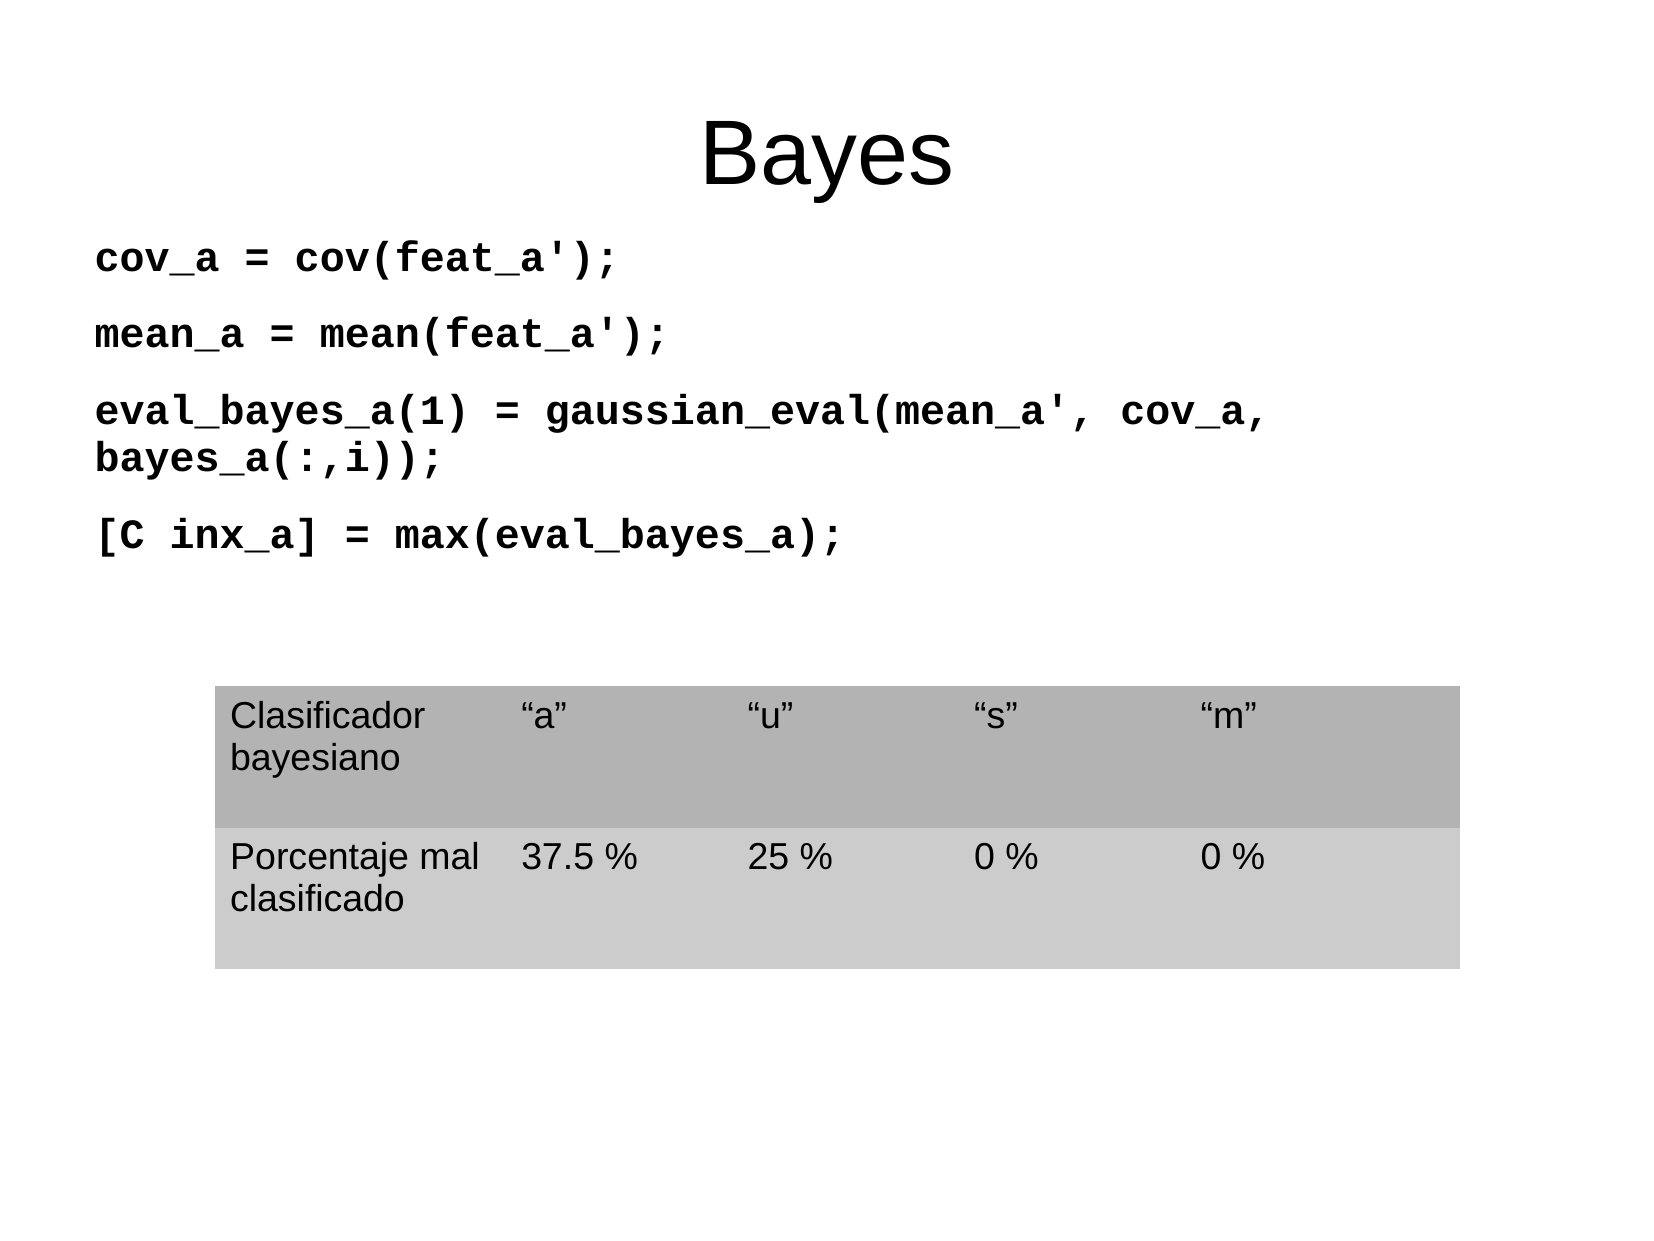

# Bayes
cov_a = cov(feat_a');
mean_a = mean(feat_a');
eval_bayes_a(1) = gaussian_eval(mean_a', cov_a, bayes_a(:,i));
[C inx_a] = max(eval_bayes_a);
| Clasificador bayesiano | “a” | “u” | “s” | “m” |
| --- | --- | --- | --- | --- |
| Porcentaje mal clasificado | 37.5 % | 25 % | 0 % | 0 % |